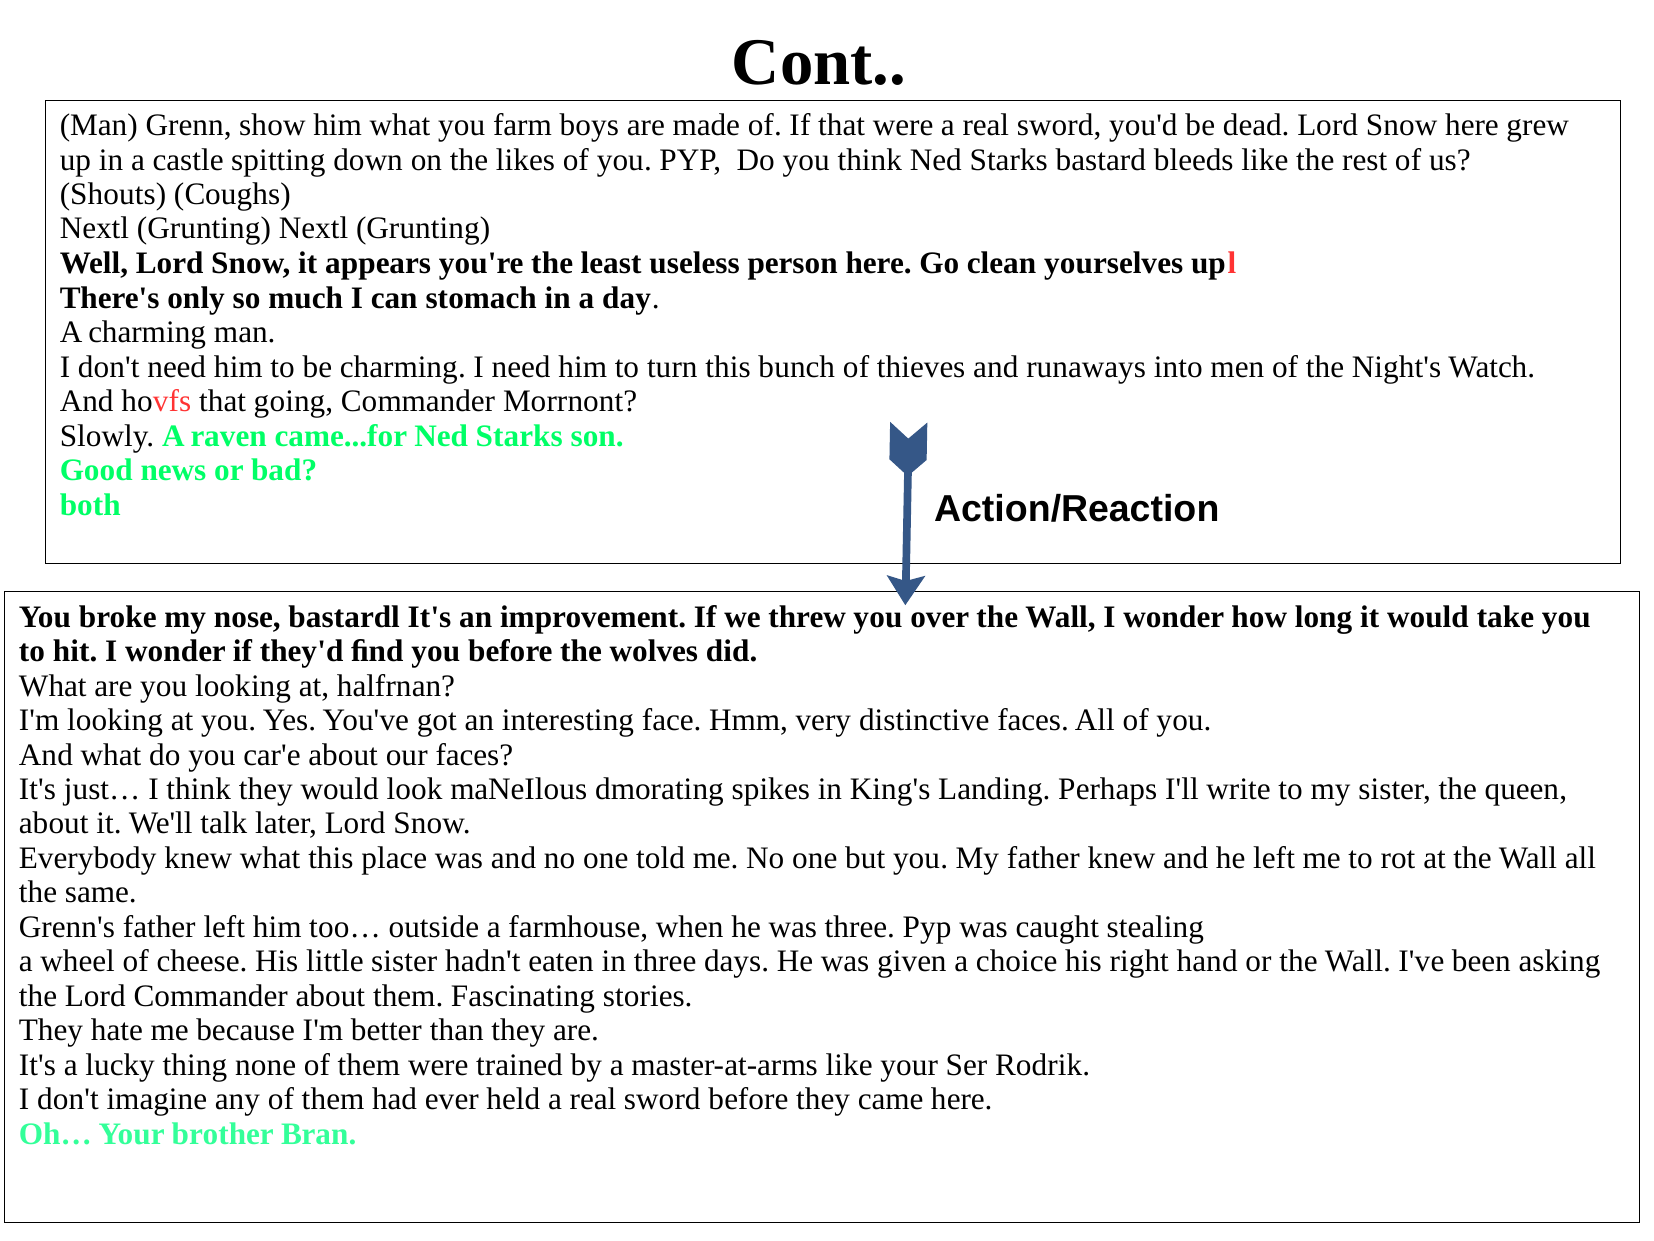

# Cont..
(Man) Grenn, show him what you farm boys are made of. If that were a real sword, you'd be dead. Lord Snow here grew up in a castle spitting down on the likes of you. PYP, Do you think Ned Starks bastard bleeds like the rest of us?
(Shouts) (Coughs)
Nextl (Grunting) Nextl (Grunting)
Well, Lord Snow, it appears you're the least useless person here. Go clean yourselves upl
There's only so much I can stomach in a day.
A charming man.
I don't need him to be charming. I need him to turn this bunch of thieves and runaways into men of the Night's Watch.
And hovfs that going, Commander Morrnont?
Slowly. A raven came...for Ned Starks son.
Good news or bad?
both
Action/Reaction
You broke my nose, bastardl It's an improvement. If we threw you over the Wall, I wonder how long it would take you to hit. I wonder if they'd ﬁnd you before the wolves did.
What are you looking at, halfrnan?
I'm looking at you. Yes. You've got an interesting face. Hmm, very distinctive faces. All of you.
And what do you car'e about our faces?
It's just… I think they would look maNeIlous dmorating spikes in King's Landing. Perhaps I'll write to my sister, the queen, about it. We'll talk later, Lord Snow.
Everybody knew what this place was and no one told me. No one but you. My father knew and he left me to rot at the Wall all the same.
Grenn's father left him too… outside a farmhouse, when he was three. Pyp was caught stealing
a wheel of cheese. His little sister hadn't eaten in three days. He was given a choice his right hand or the Wall. I've been asking the Lord Commander about them. Fascinating stories.
They hate me because I'm better than they are.
It's a lucky thing none of them were trained by a master-at-arms like your Ser Rodrik.
I don't imagine any of them had ever held a real sword before they came here.
Oh… Your brother Bran.